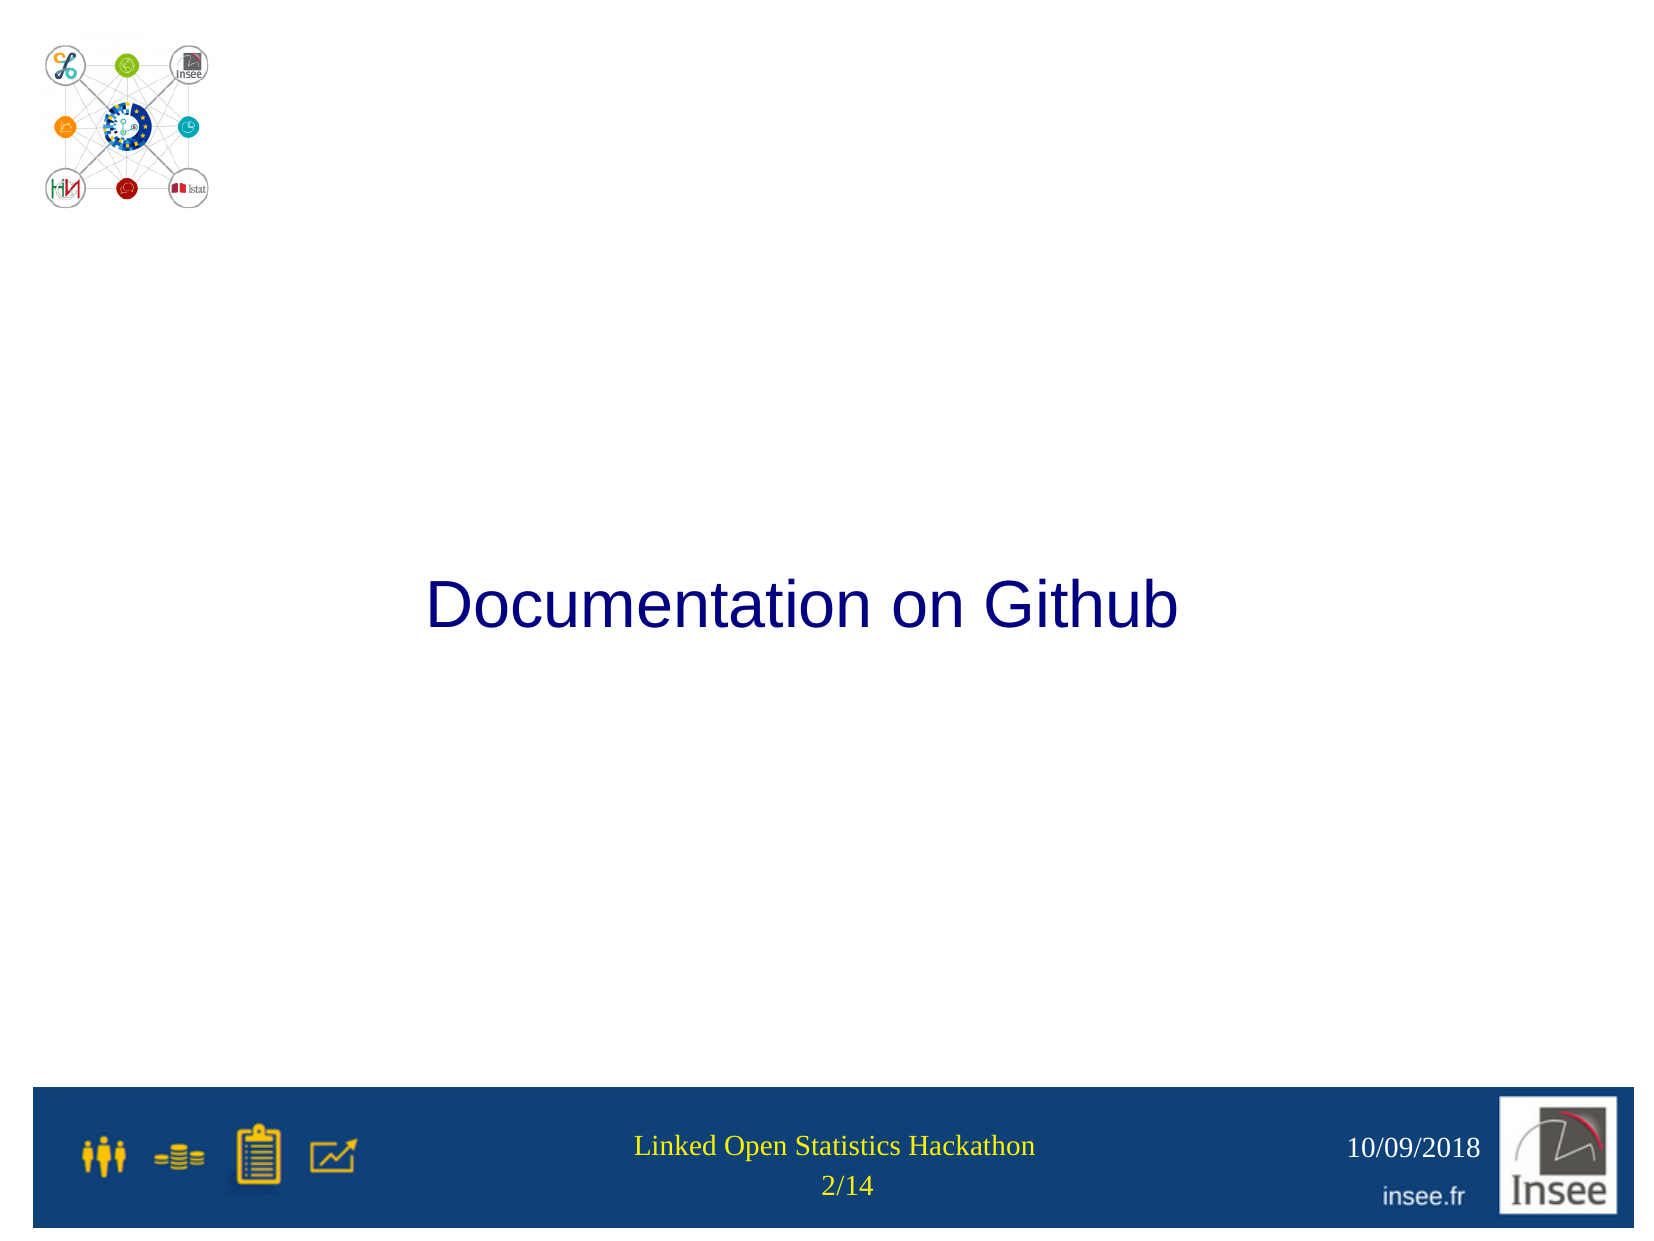

#
Documentation on Github
Linked Open Statistics Hackathon
2